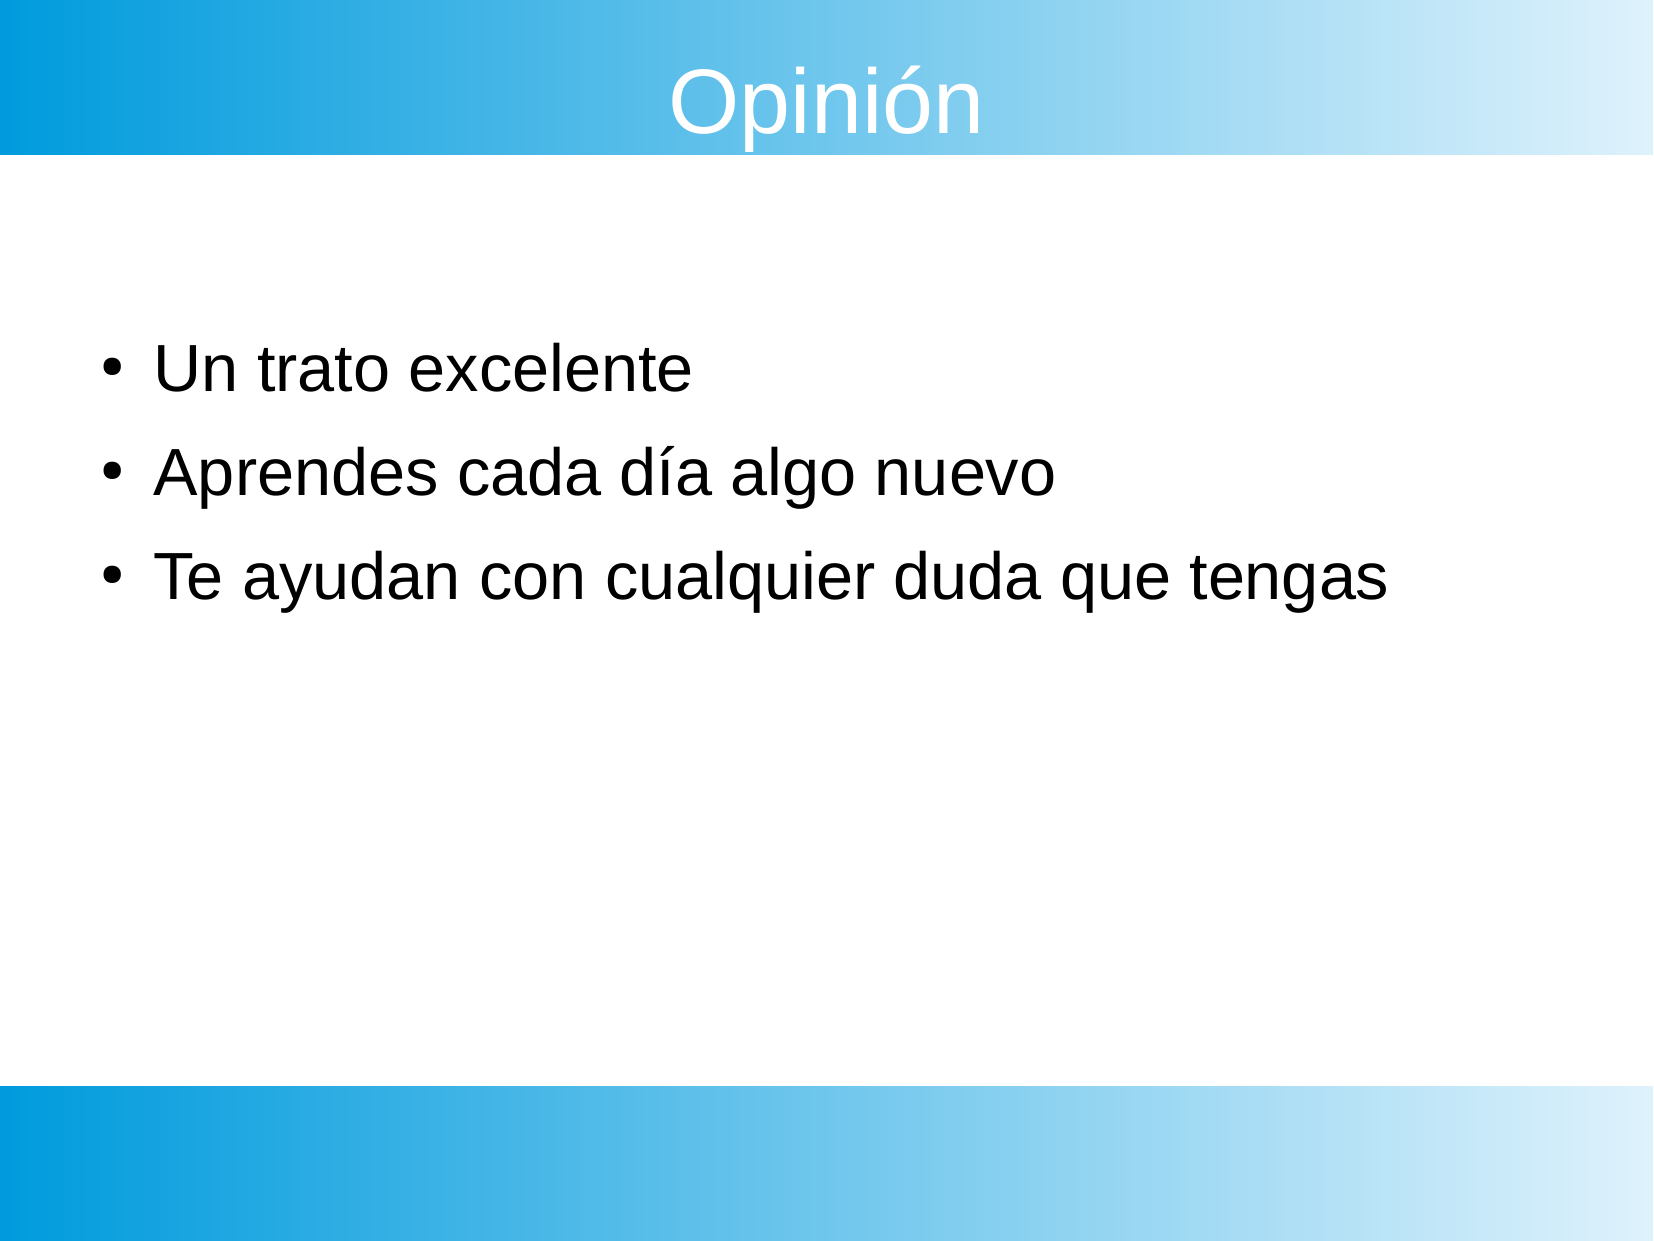

# Opinión
Un trato excelente
Aprendes cada día algo nuevo
Te ayudan con cualquier duda que tengas